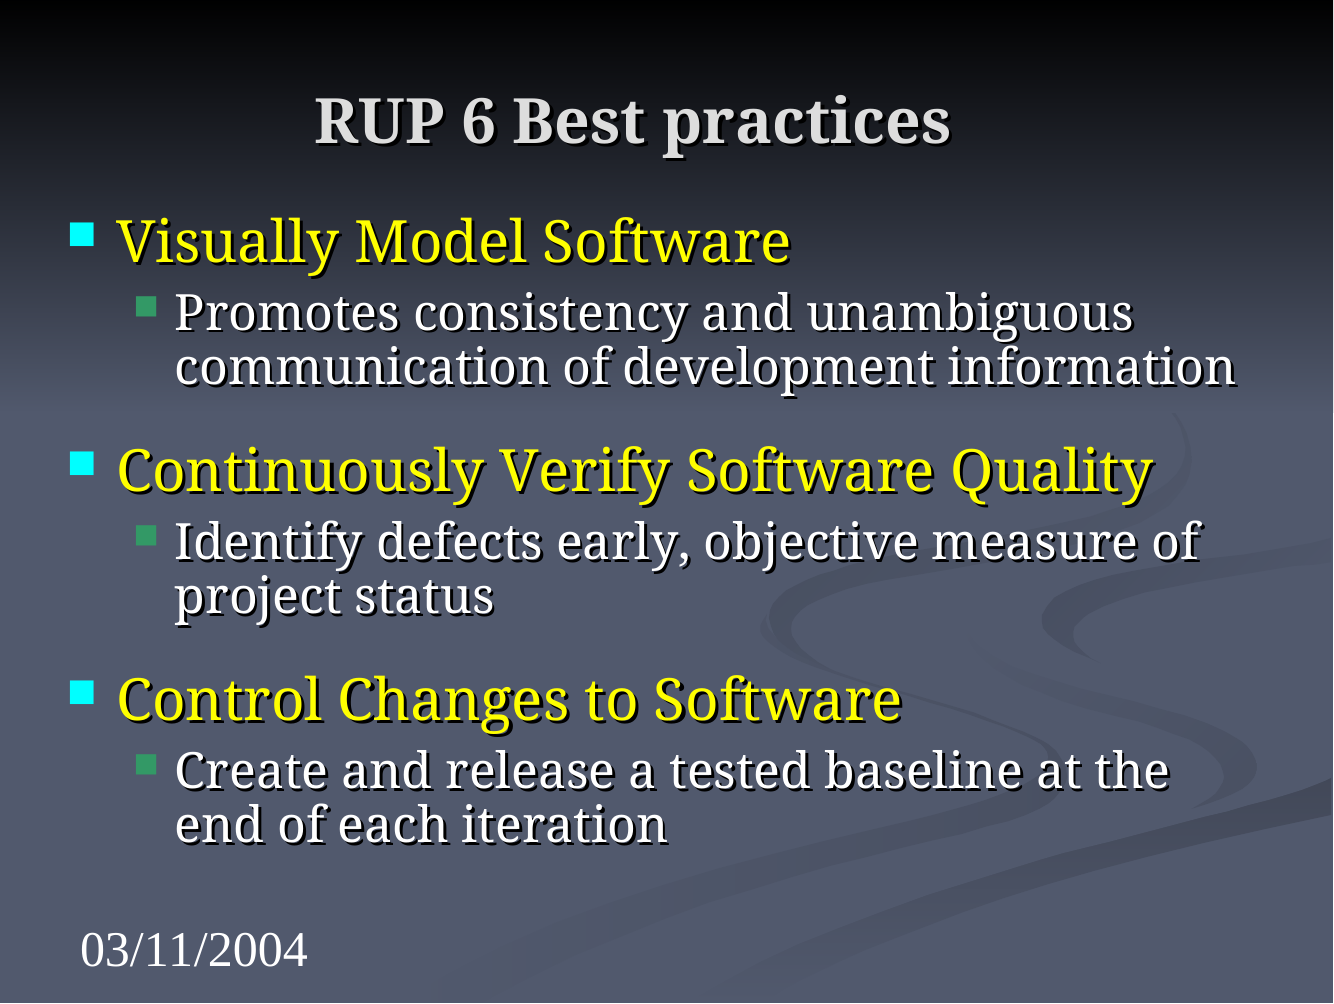

# RUP 6 Best practices
Visually Model Software
Promotes consistency and unambiguous communication of development information
Continuously Verify Software Quality
Identify defects early, objective measure of project status
Control Changes to Software
Create and release a tested baseline at the end of each iteration
03/11/2004